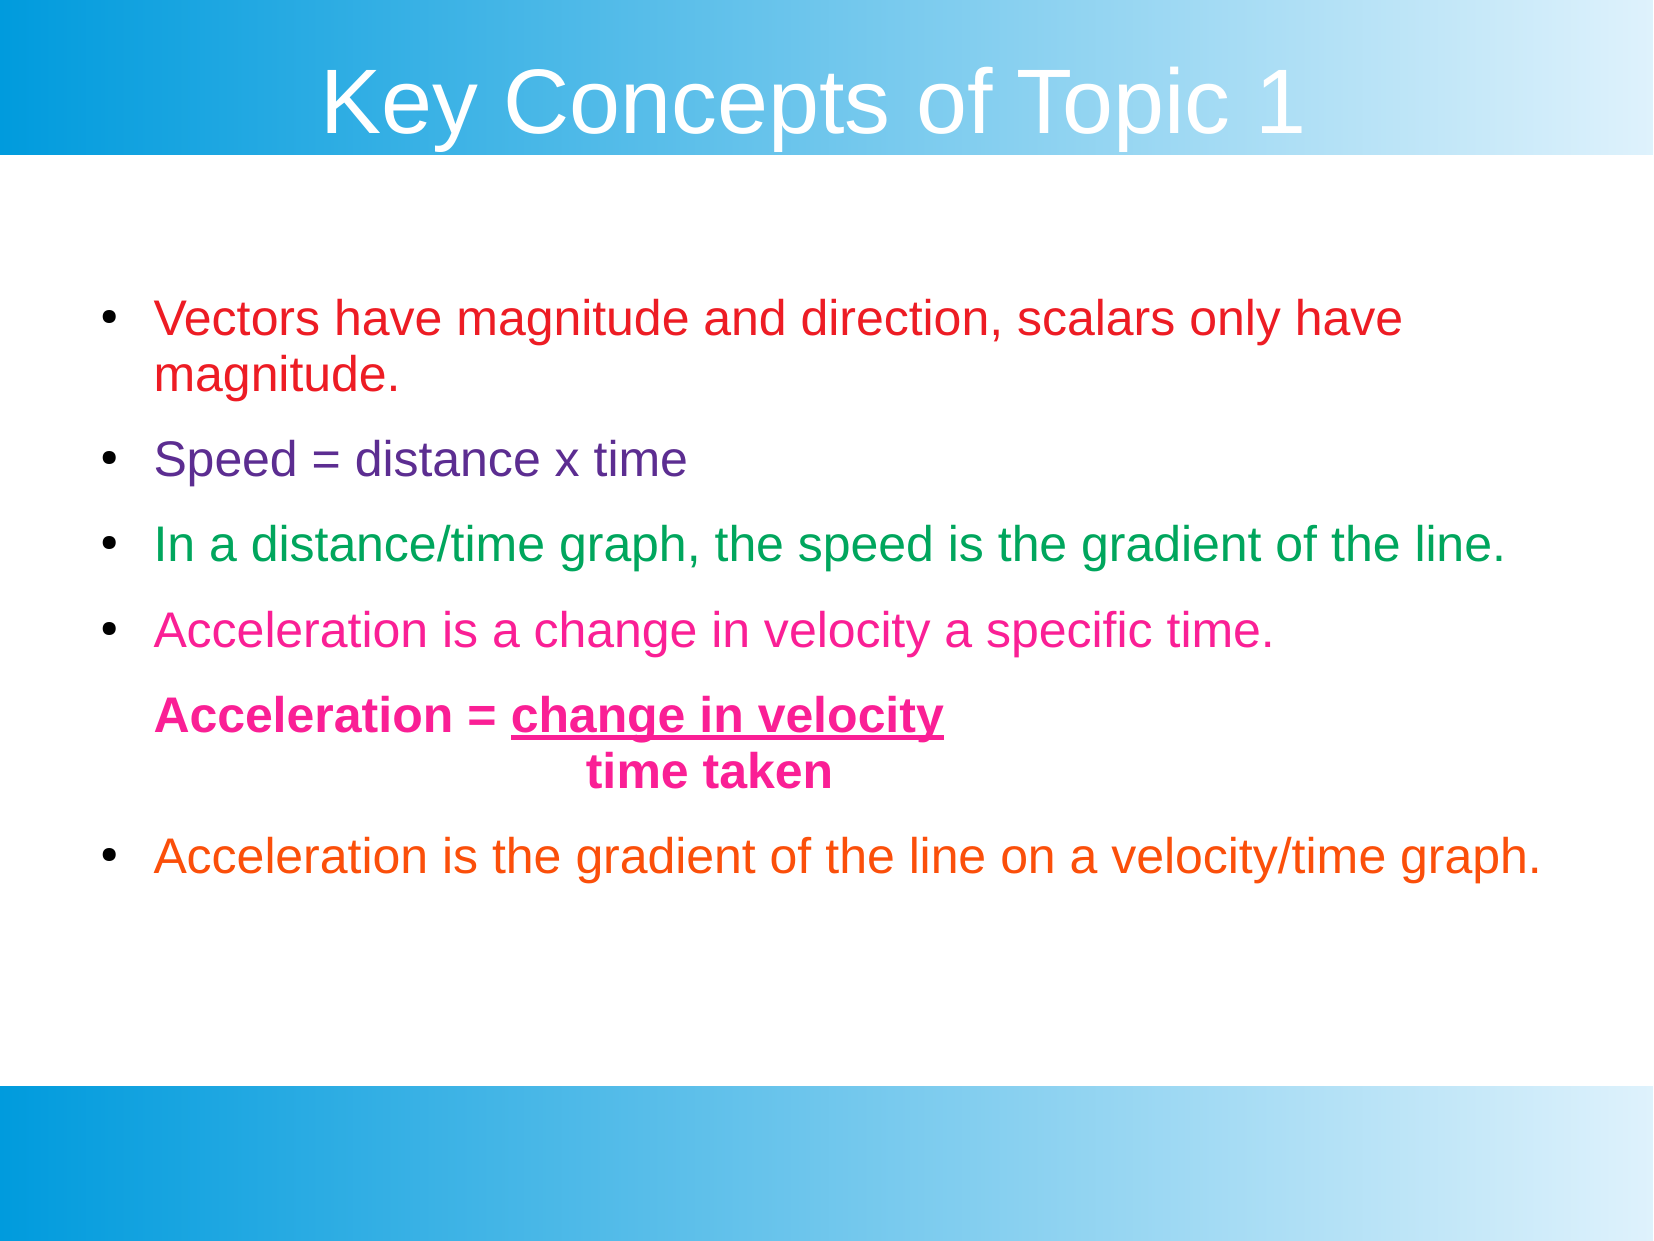

# Key Concepts of Topic 1
Vectors have magnitude and direction, scalars only have magnitude.
Speed = distance x time
In a distance/time graph, the speed is the gradient of the line.
Acceleration is a change in velocity a specific time.
Acceleration = change in velocity
 time taken
Acceleration is the gradient of the line on a velocity/time graph.